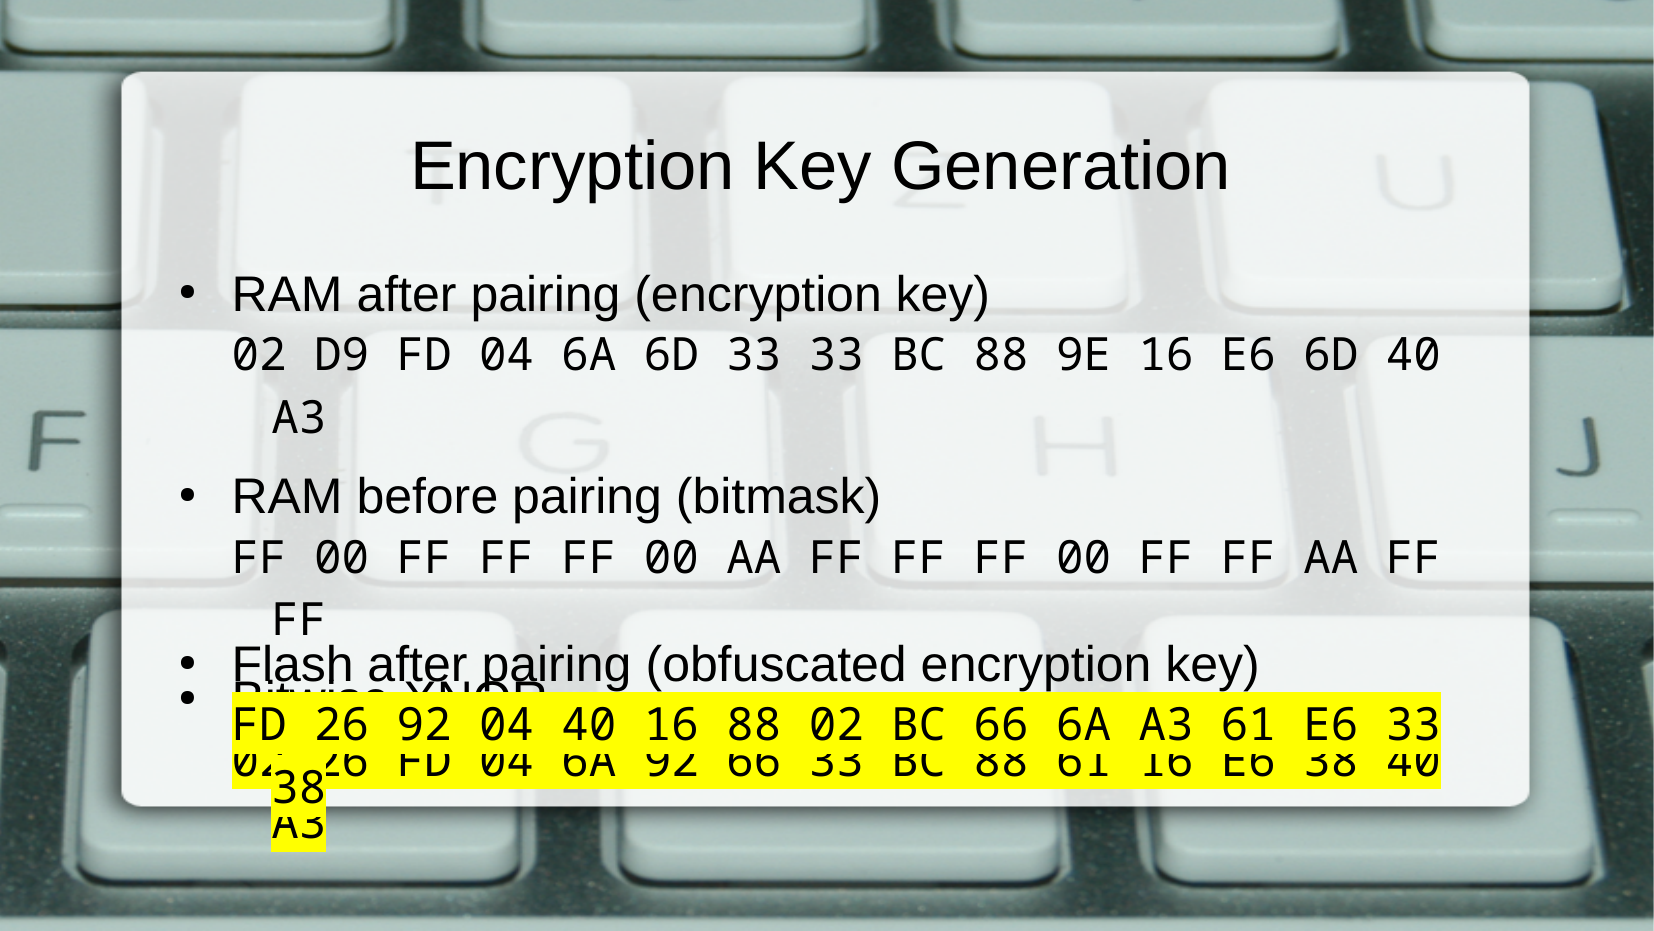

# Encryption Key Generation
RAM after pairing (encryption key)
02 D9 FD 04 6A 6D 33 33 BC 88 9E 16 E6 6D 40 A3
RAM before pairing (bitmask)
FF 00 FF FF FF 00 AA FF FF FF 00 FF FF AA FF FF
Bitwise XNOR
02 26 FD 04 6A 92 66 33 BC 88 61 16 E6 38 40 A3
Flash after pairing (obfuscated encryption key)
FD 26 92 04 40 16 88 02 BC 66 6A A3 61 E6 33 38